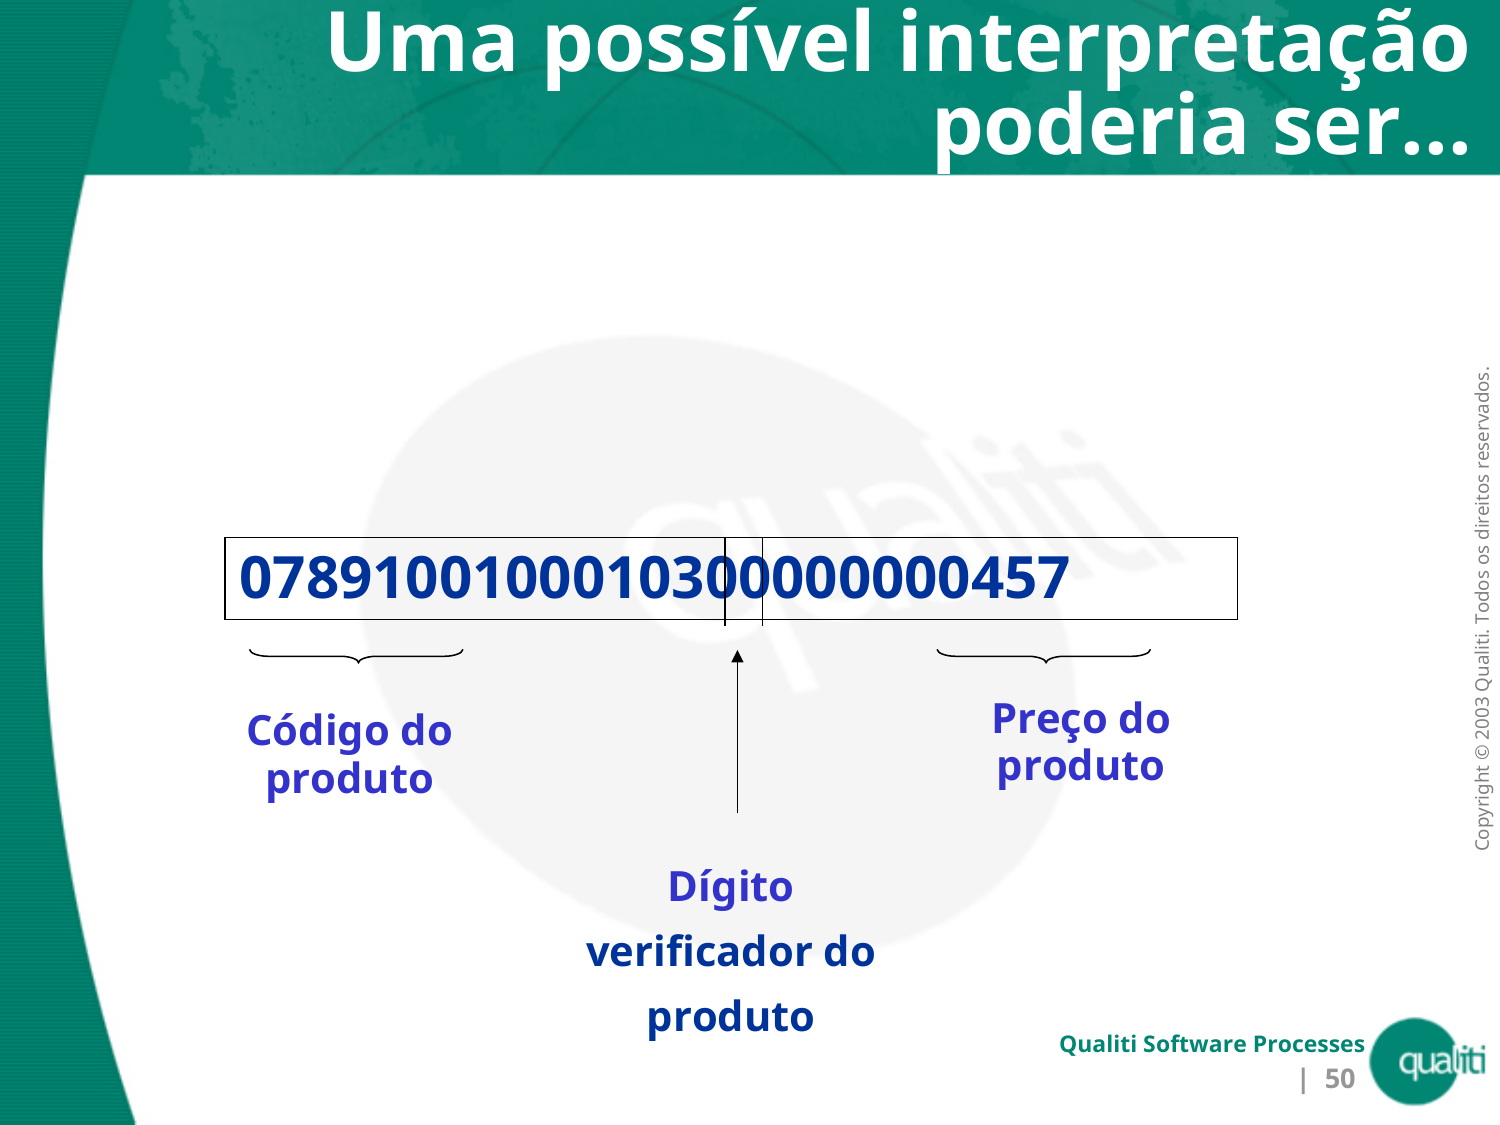

# Uma possível interpretação poderia ser...
0789100100010300000000457
Preço do produto
Código do produto
Dígito verificador do produto